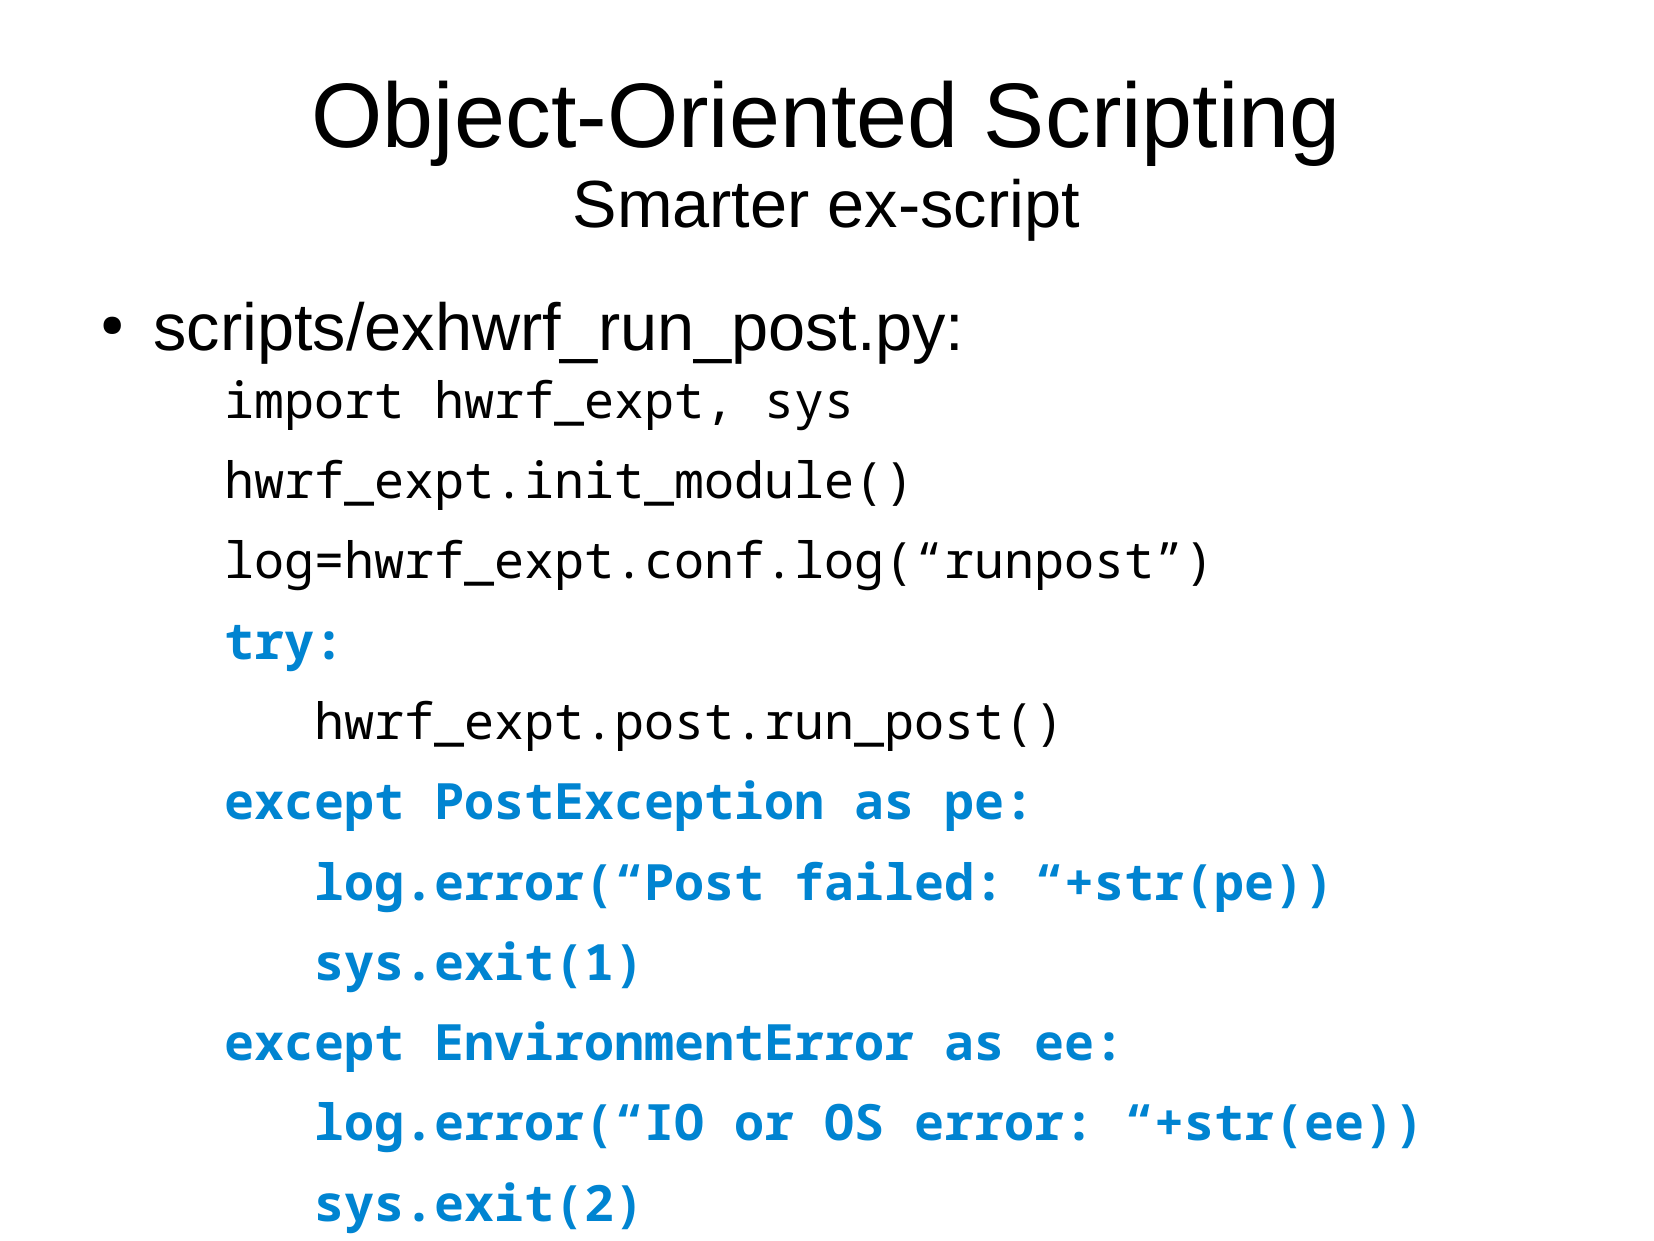

# Object-Oriented Scripting Smarter ex-script
scripts/exhwrf_run_post.py:
import hwrf_expt, sys
hwrf_expt.init_module()
log=hwrf_expt.conf.log(“runpost”)
try:
 hwrf_expt.post.run_post()
except PostException as pe:
 log.error(“Post failed: “+str(pe))
 sys.exit(1)
except EnvironmentError as ee:
 log.error(“IO or OS error: “+str(ee))
 sys.exit(2)